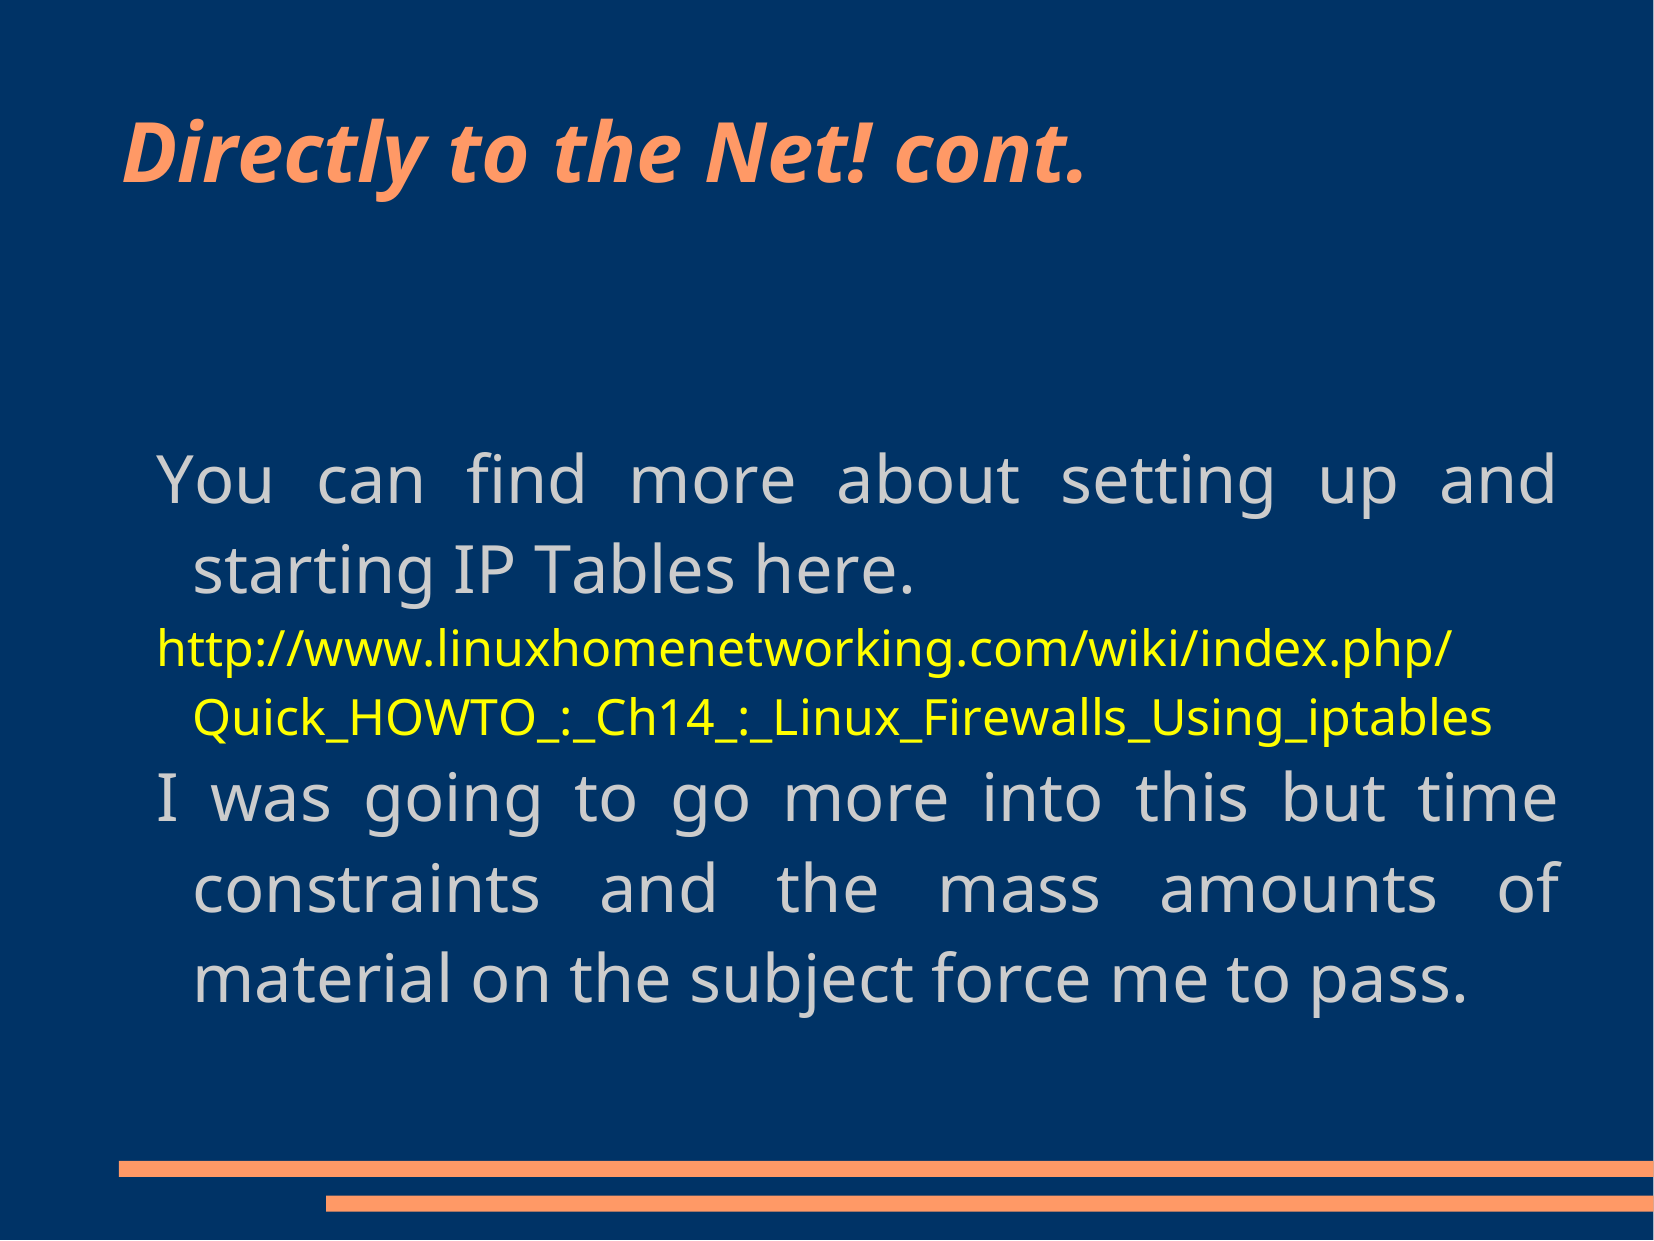

# Directly to the Net! cont.
You can find more about setting up and starting IP Tables here.
http://www.linuxhomenetworking.com/wiki/index.php/Quick_HOWTO_:_Ch14_:_Linux_Firewalls_Using_iptables
I was going to go more into this but time constraints and the mass amounts of material on the subject force me to pass.